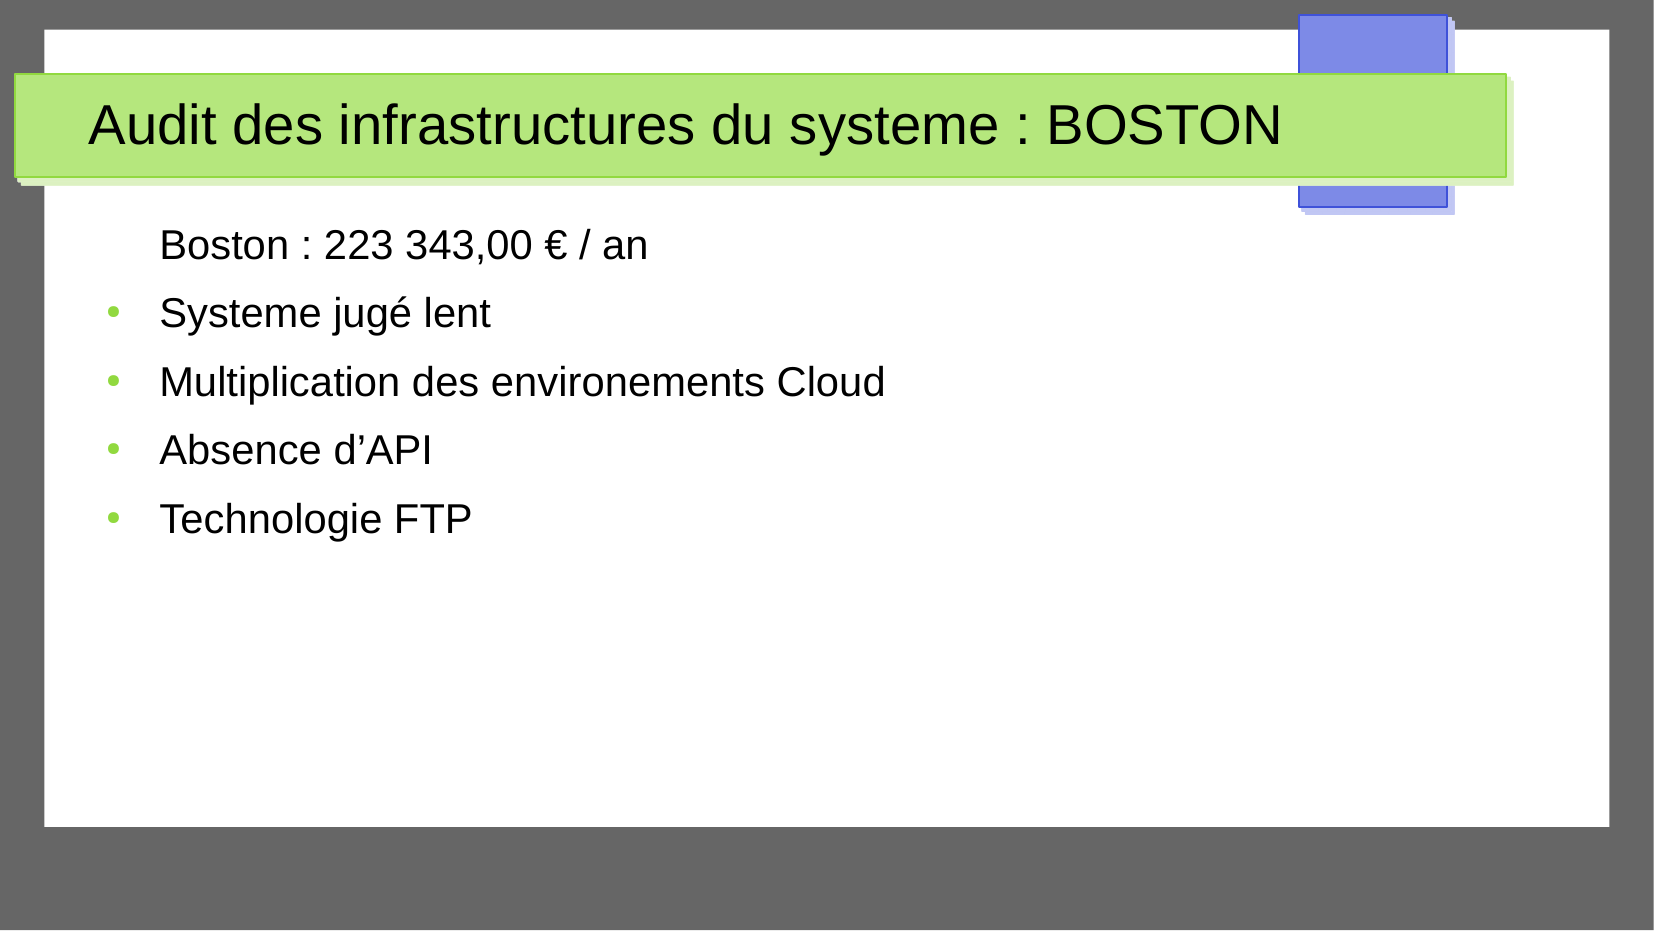

# Audit des infrastructures du systeme : BOSTON
Boston : 223 343,00 € / an
Systeme jugé lent
Multiplication des environements Cloud
Absence d’API
Technologie FTP